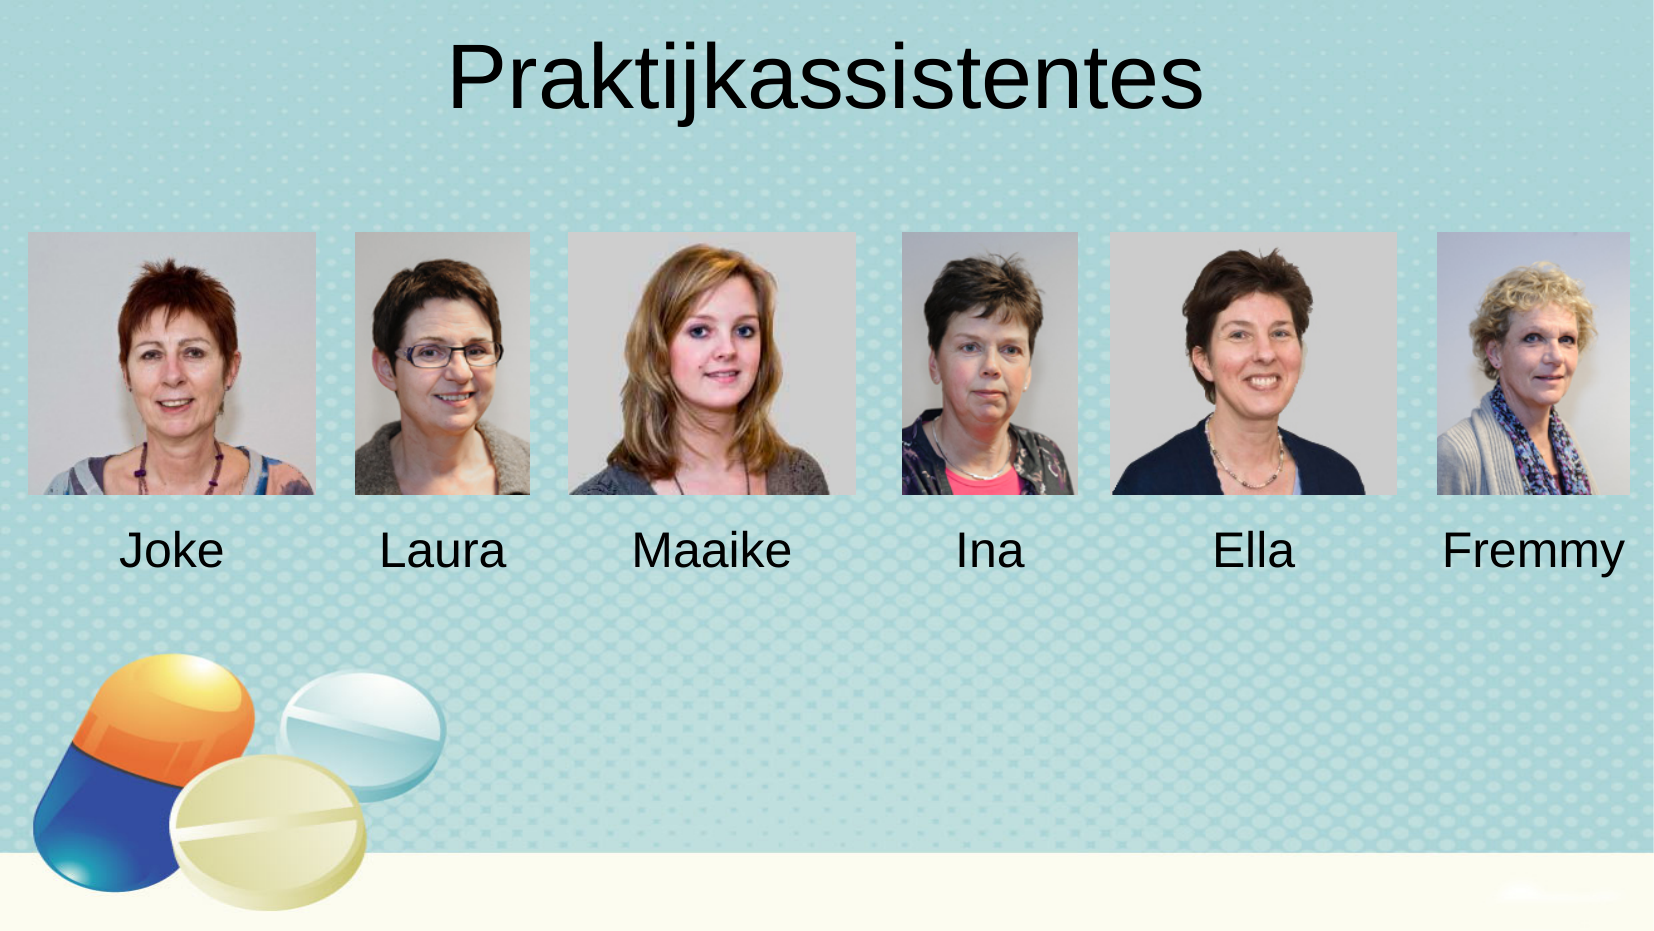

# Praktijkassistentes
Joke
Laura
Maaike
Ina
Ella
Fremmy